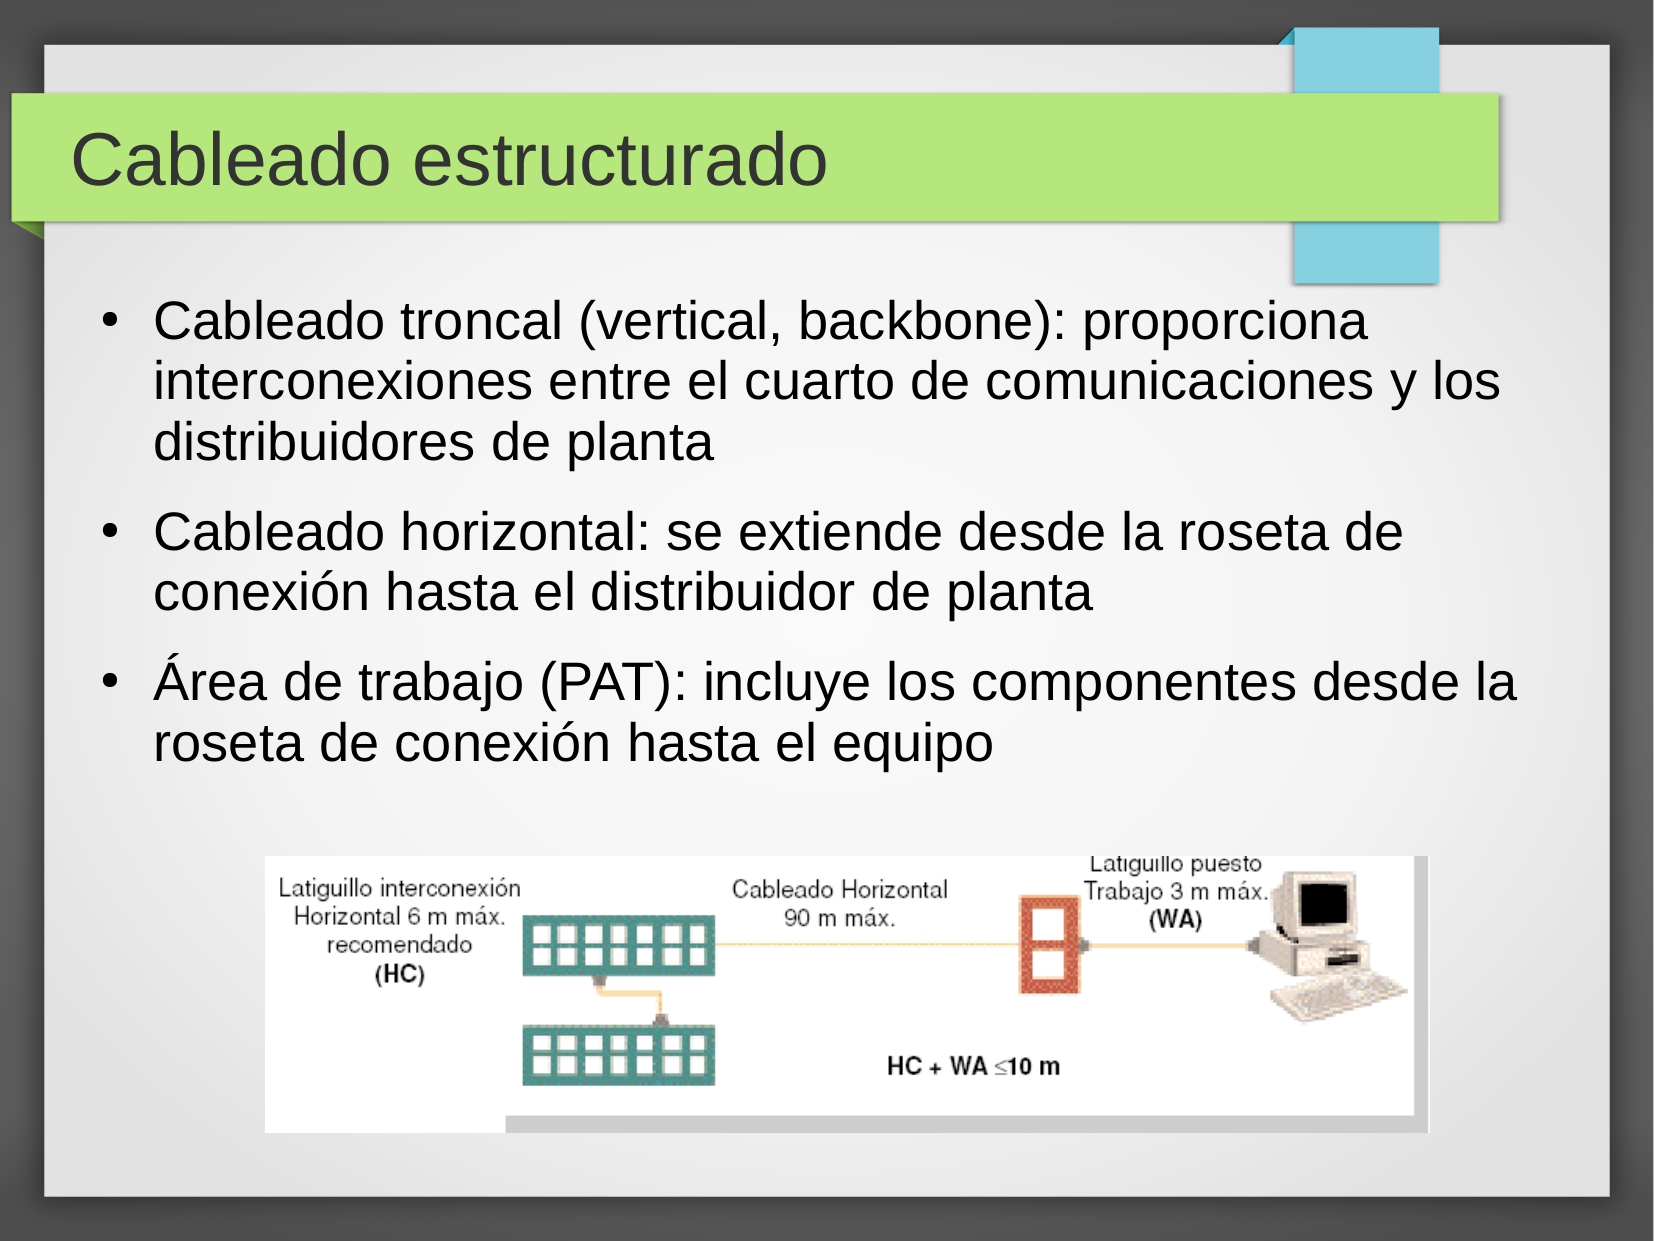

# Cableado estructurado
Cableado troncal (vertical, backbone): proporciona interconexiones entre el cuarto de comunicaciones y los distribuidores de planta
Cableado horizontal: se extiende desde la roseta de conexión hasta el distribuidor de planta
Área de trabajo (PAT): incluye los componentes desde la roseta de conexión hasta el equipo